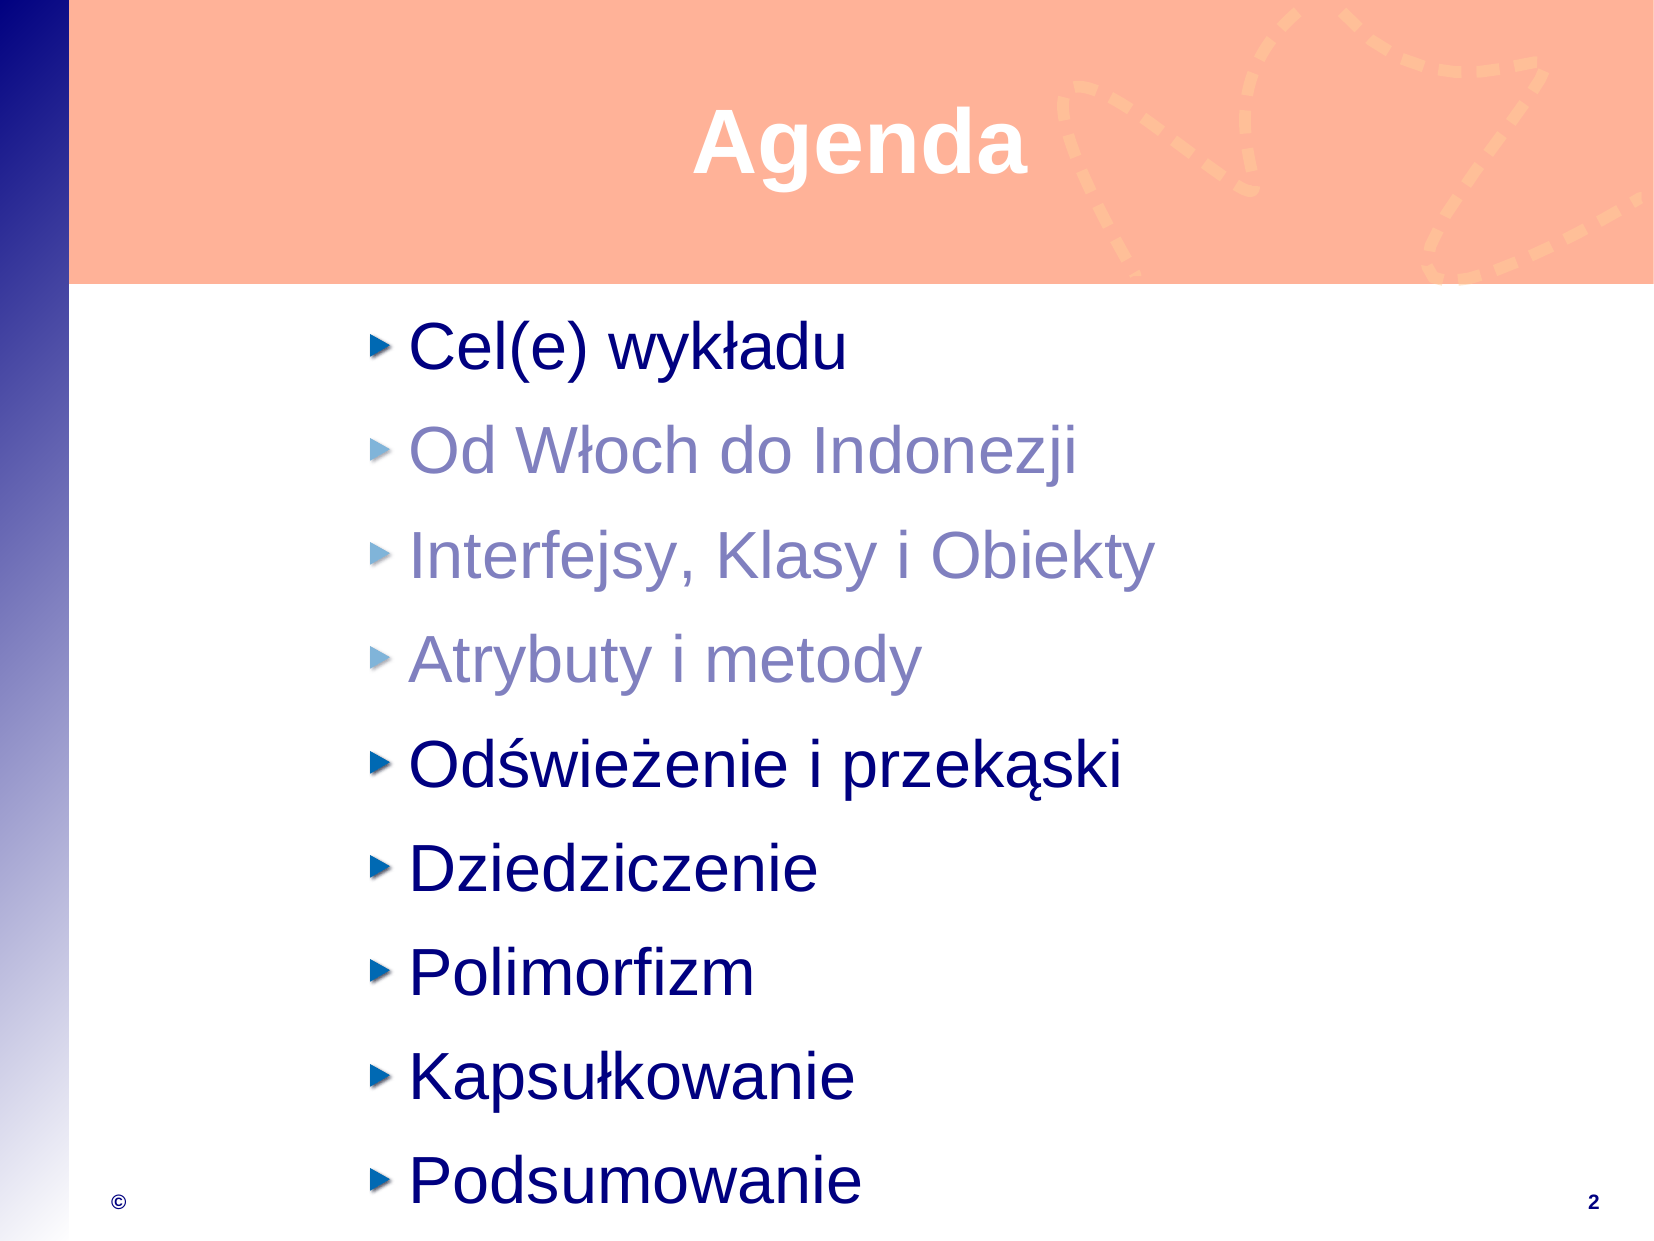

# Agenda
Cel(e) wykładu
Od Włoch do Indonezji
Interfejsy, Klasy i Obiekty
Atrybuty i metody
Odświeżenie i przekąski
Dziedziczenie
Polimorfizm
Kapsułkowanie
Podsumowanie